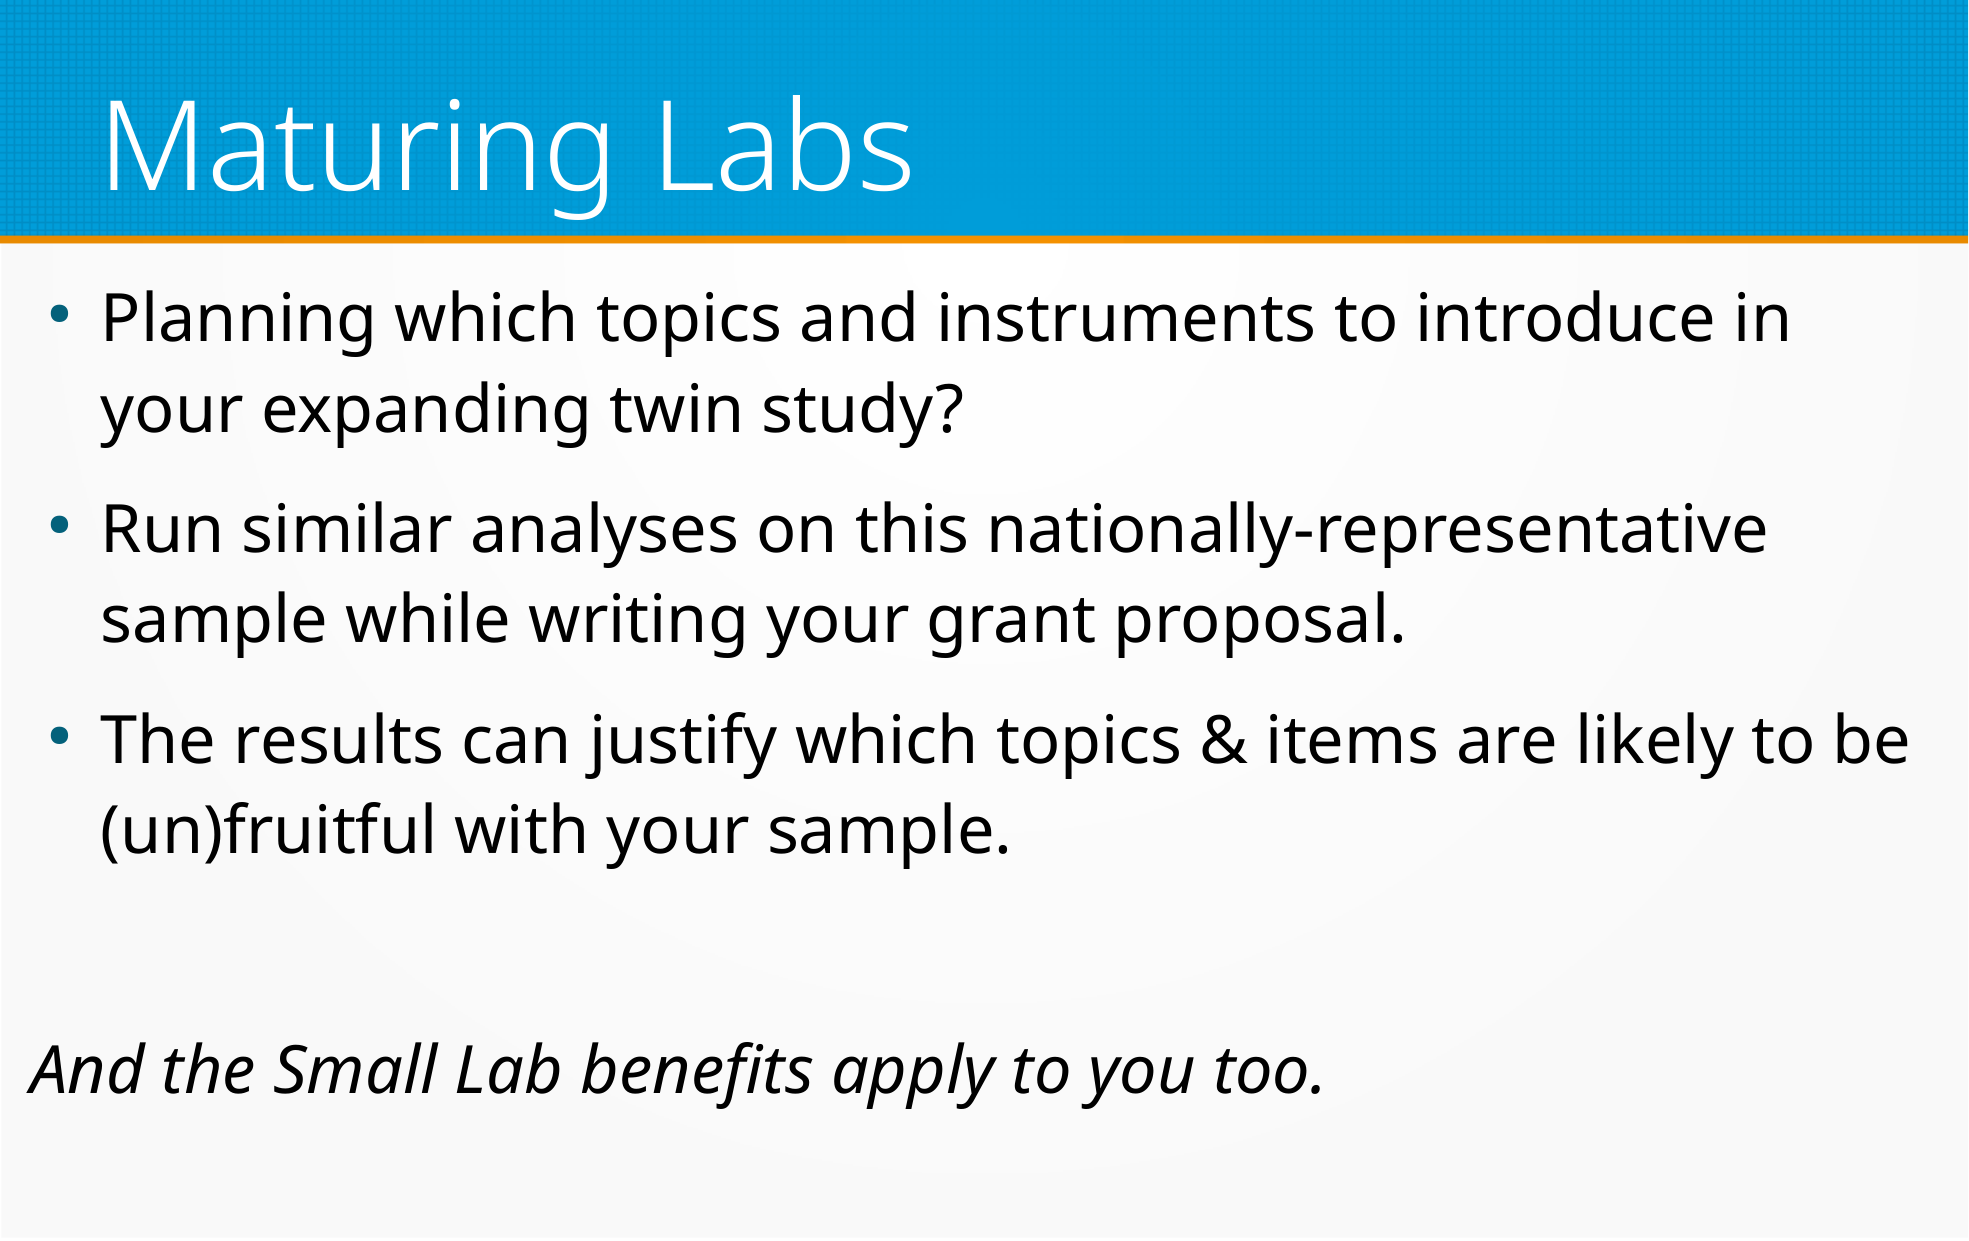

# Maturing Labs
Planning which topics and instruments to introduce in your expanding twin study?
Run similar analyses on this nationally-representative sample while writing your grant proposal.
The results can justify which topics & items are likely to be (un)fruitful with your sample.
And the Small Lab benefits apply to you too.